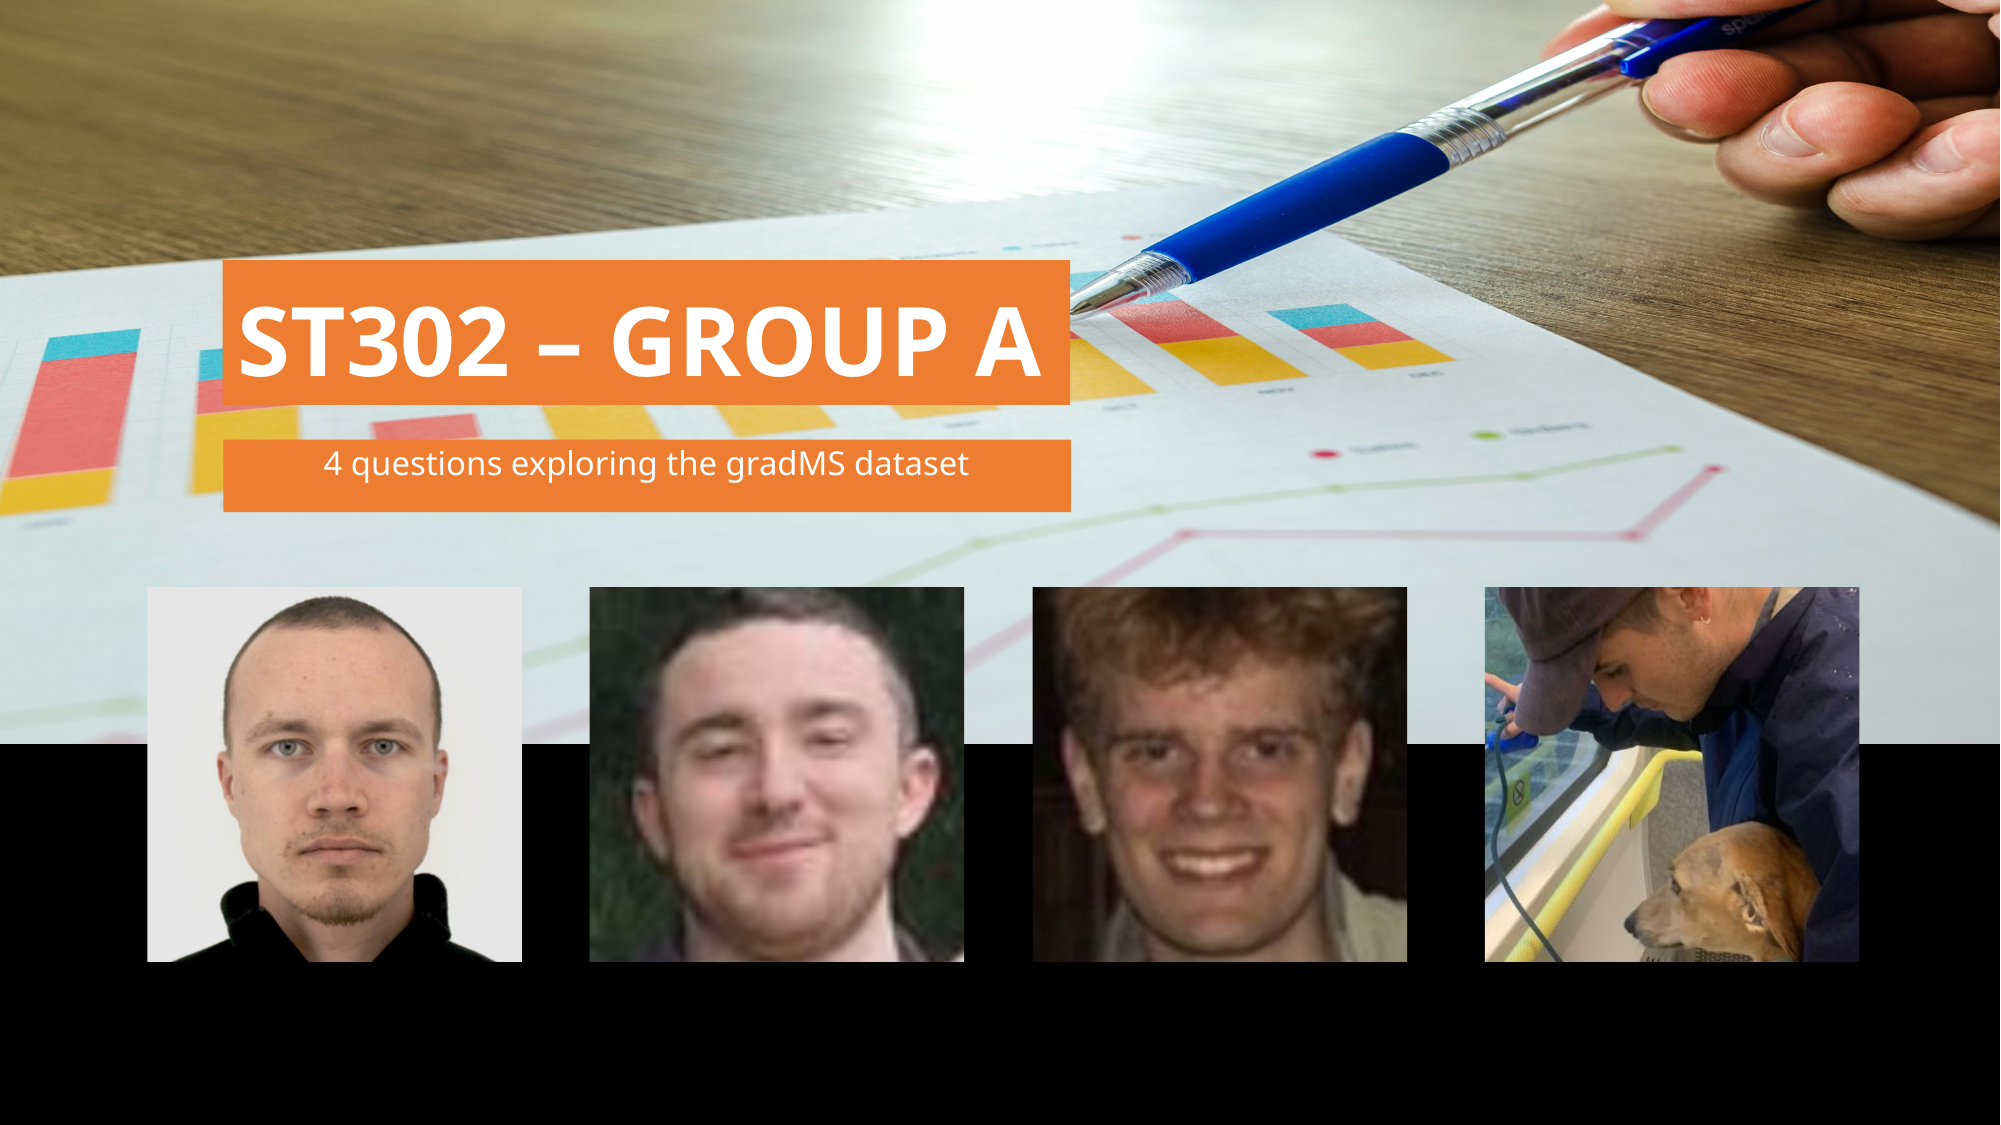

# ST302 – GROUP A
4 questions exploring the gradMS dataset